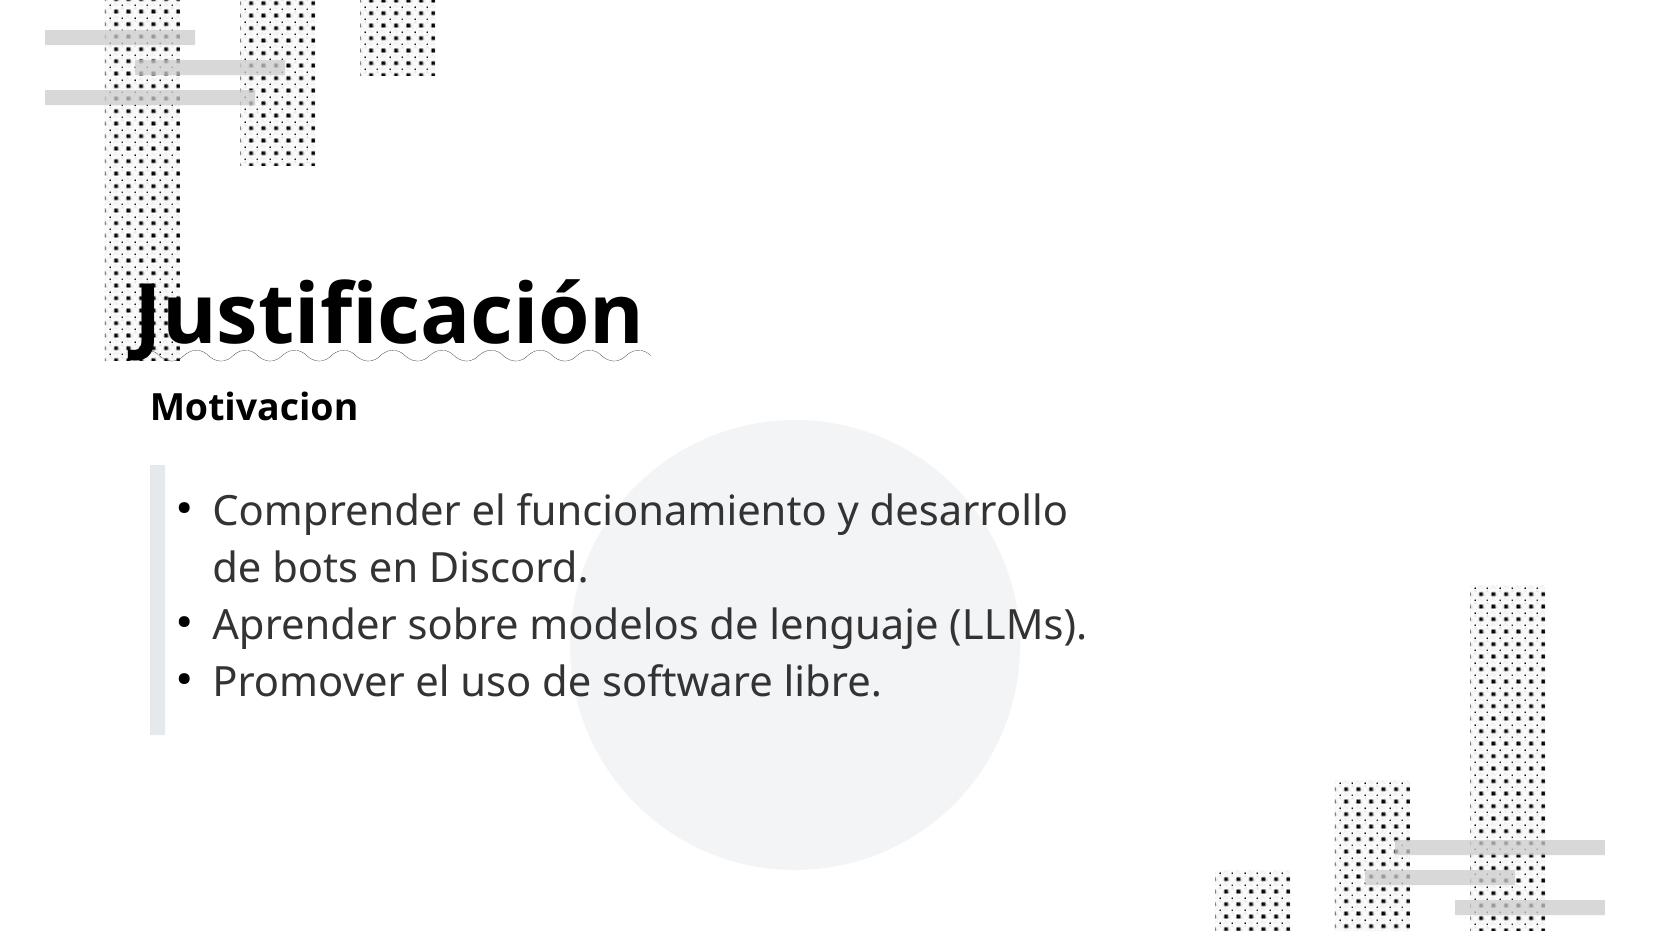

Justificación
Motivacion
Comprender el funcionamiento y desarrollo de bots en Discord.
Aprender sobre modelos de lenguaje (LLMs).
Promover el uso de software libre.